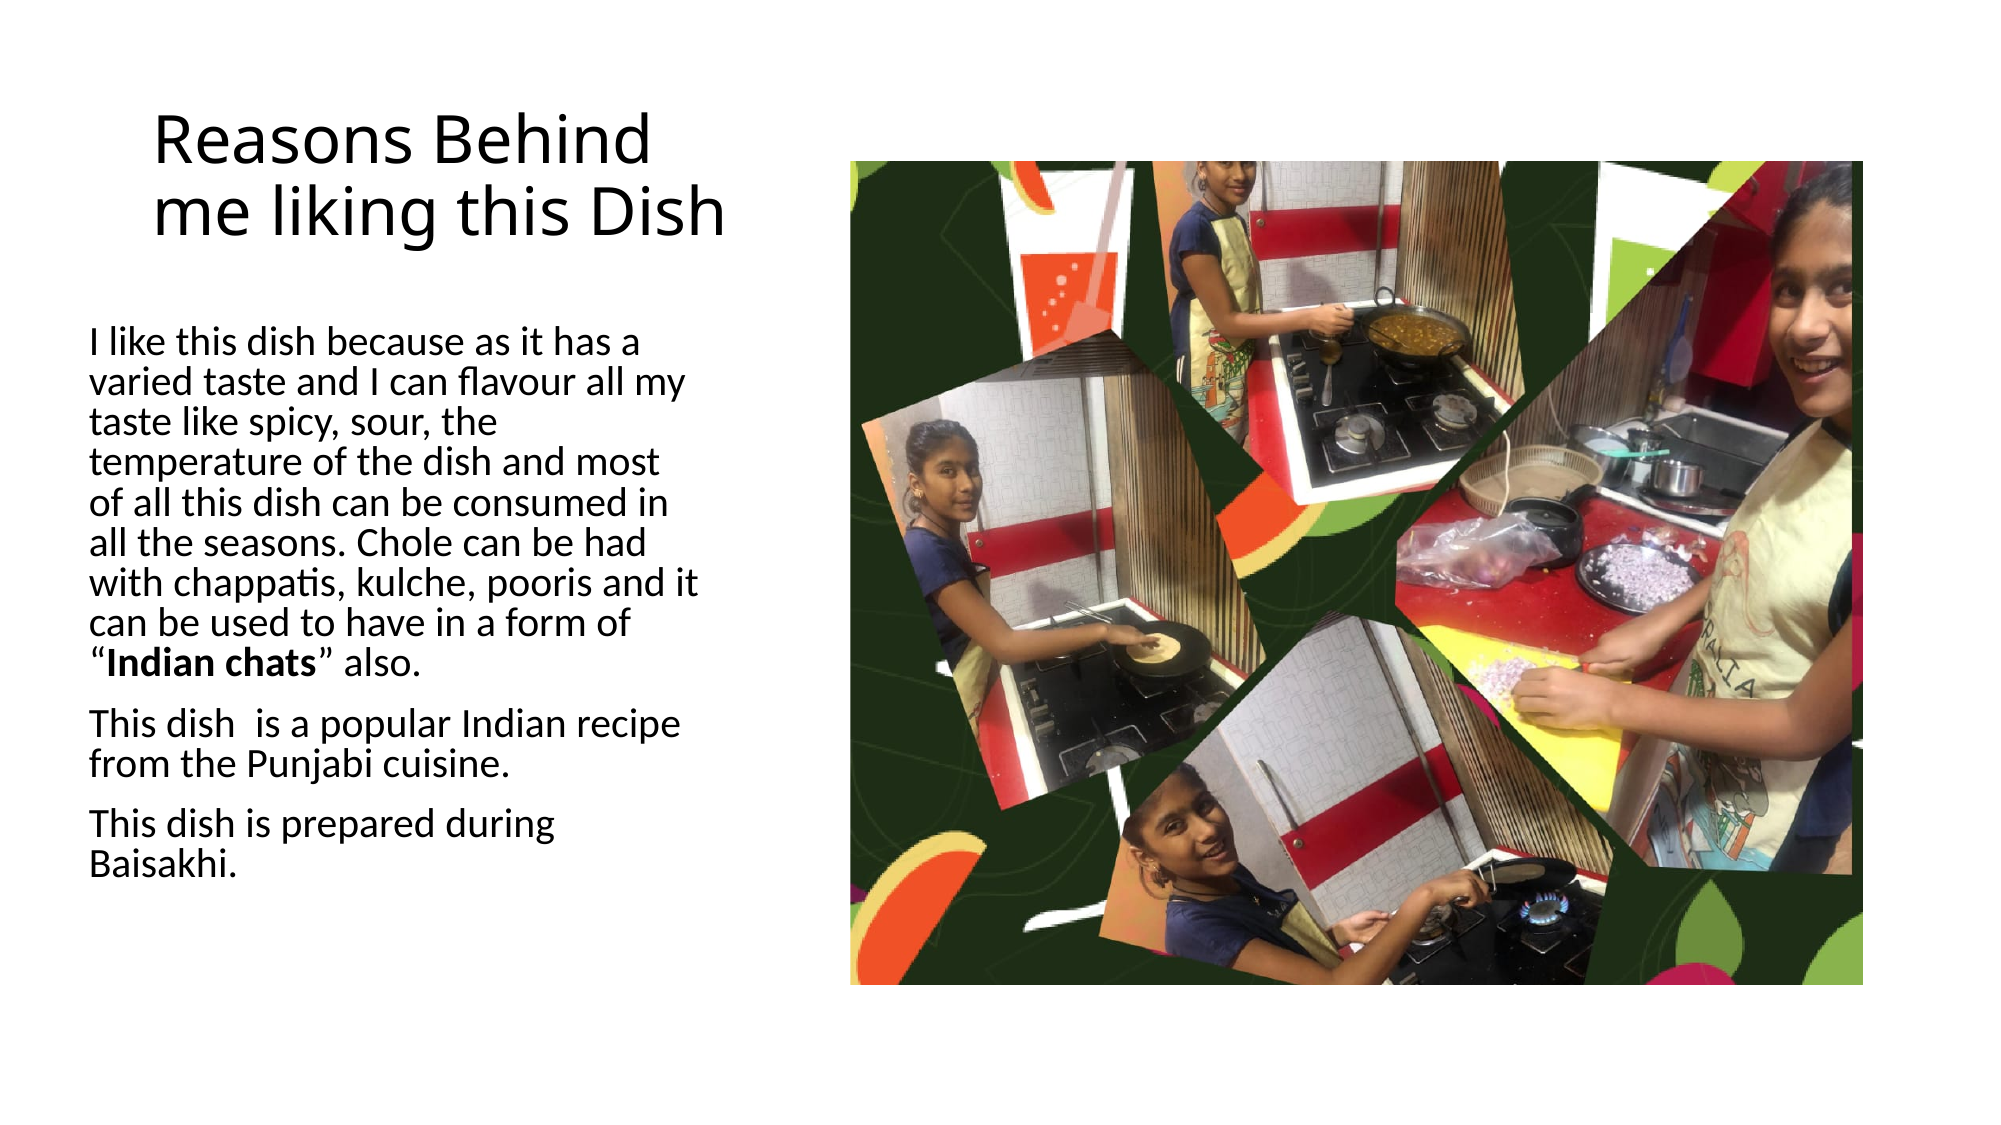

# Reasons Behind me liking this Dish
I like this dish because as it has a varied taste and I can flavour all my taste like spicy, sour, the temperature of the dish and most of all this dish can be consumed in all the seasons. Chole can be had with chappatis, kulche, pooris and it can be used to have in a form of “Indian chats” also.
This dish  is a popular Indian recipe from the Punjabi cuisine.
This dish is prepared during Baisakhi.